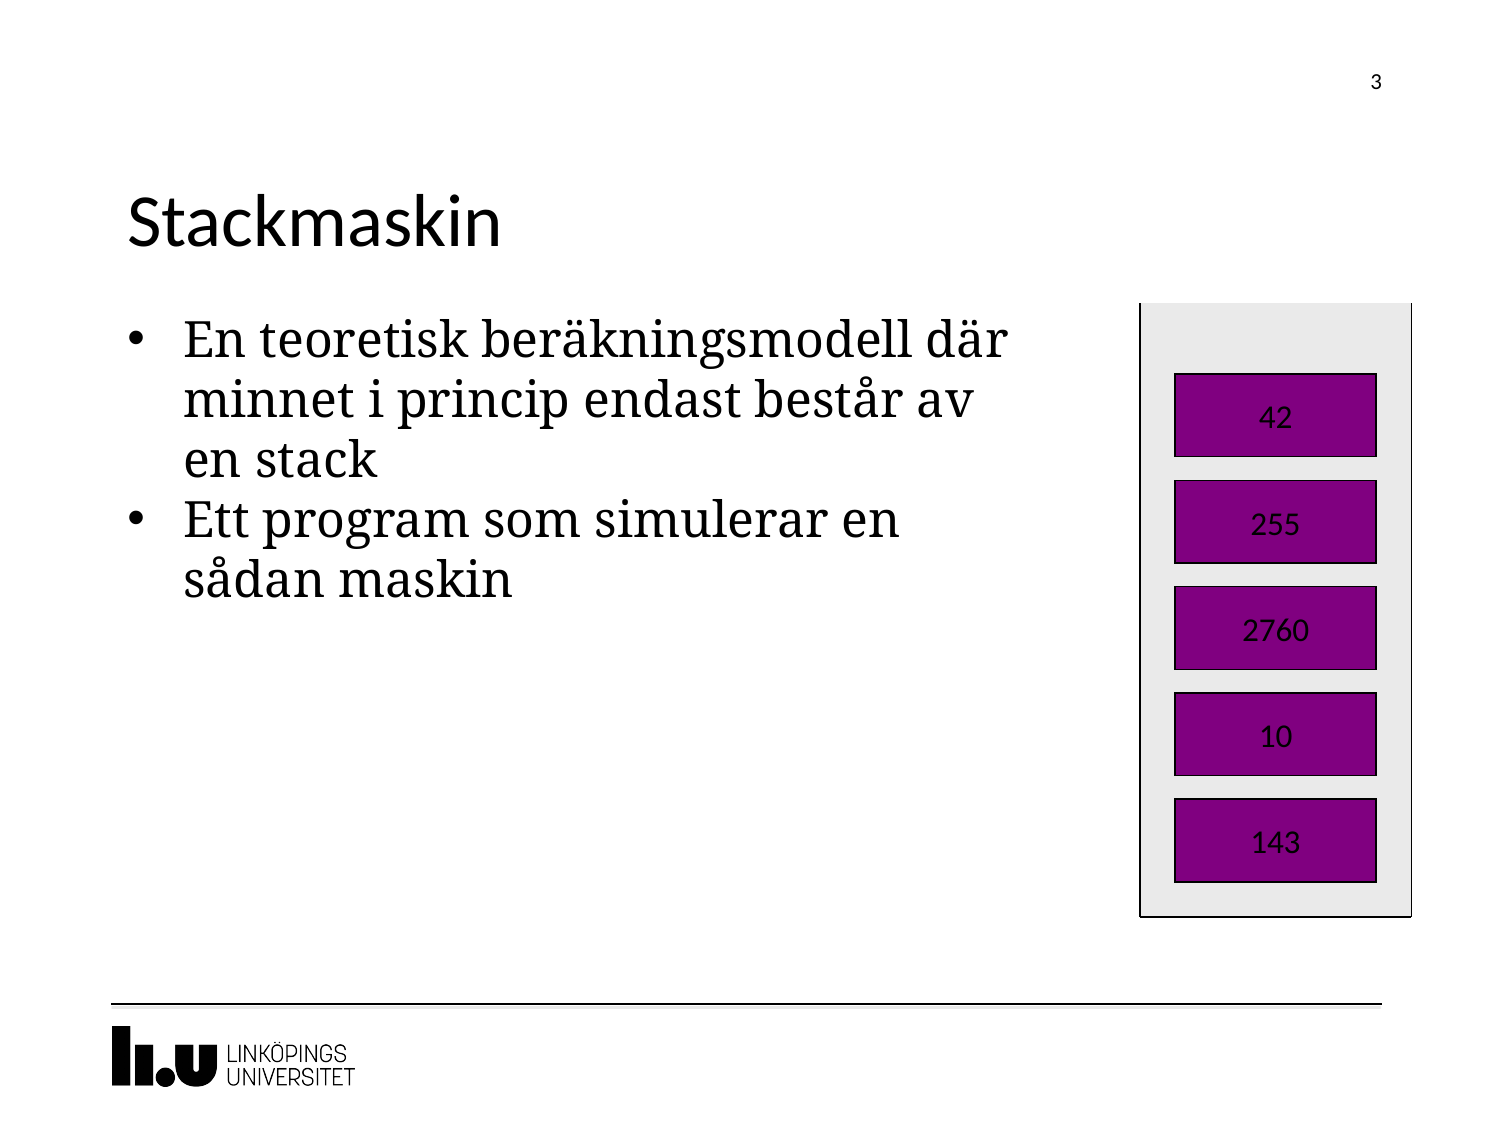

Stackmaskin
En teoretisk beräkningsmodell där minnet i princip endast består av en stack
Ett program som simulerar en sådan maskin
42
255
2760
10
143